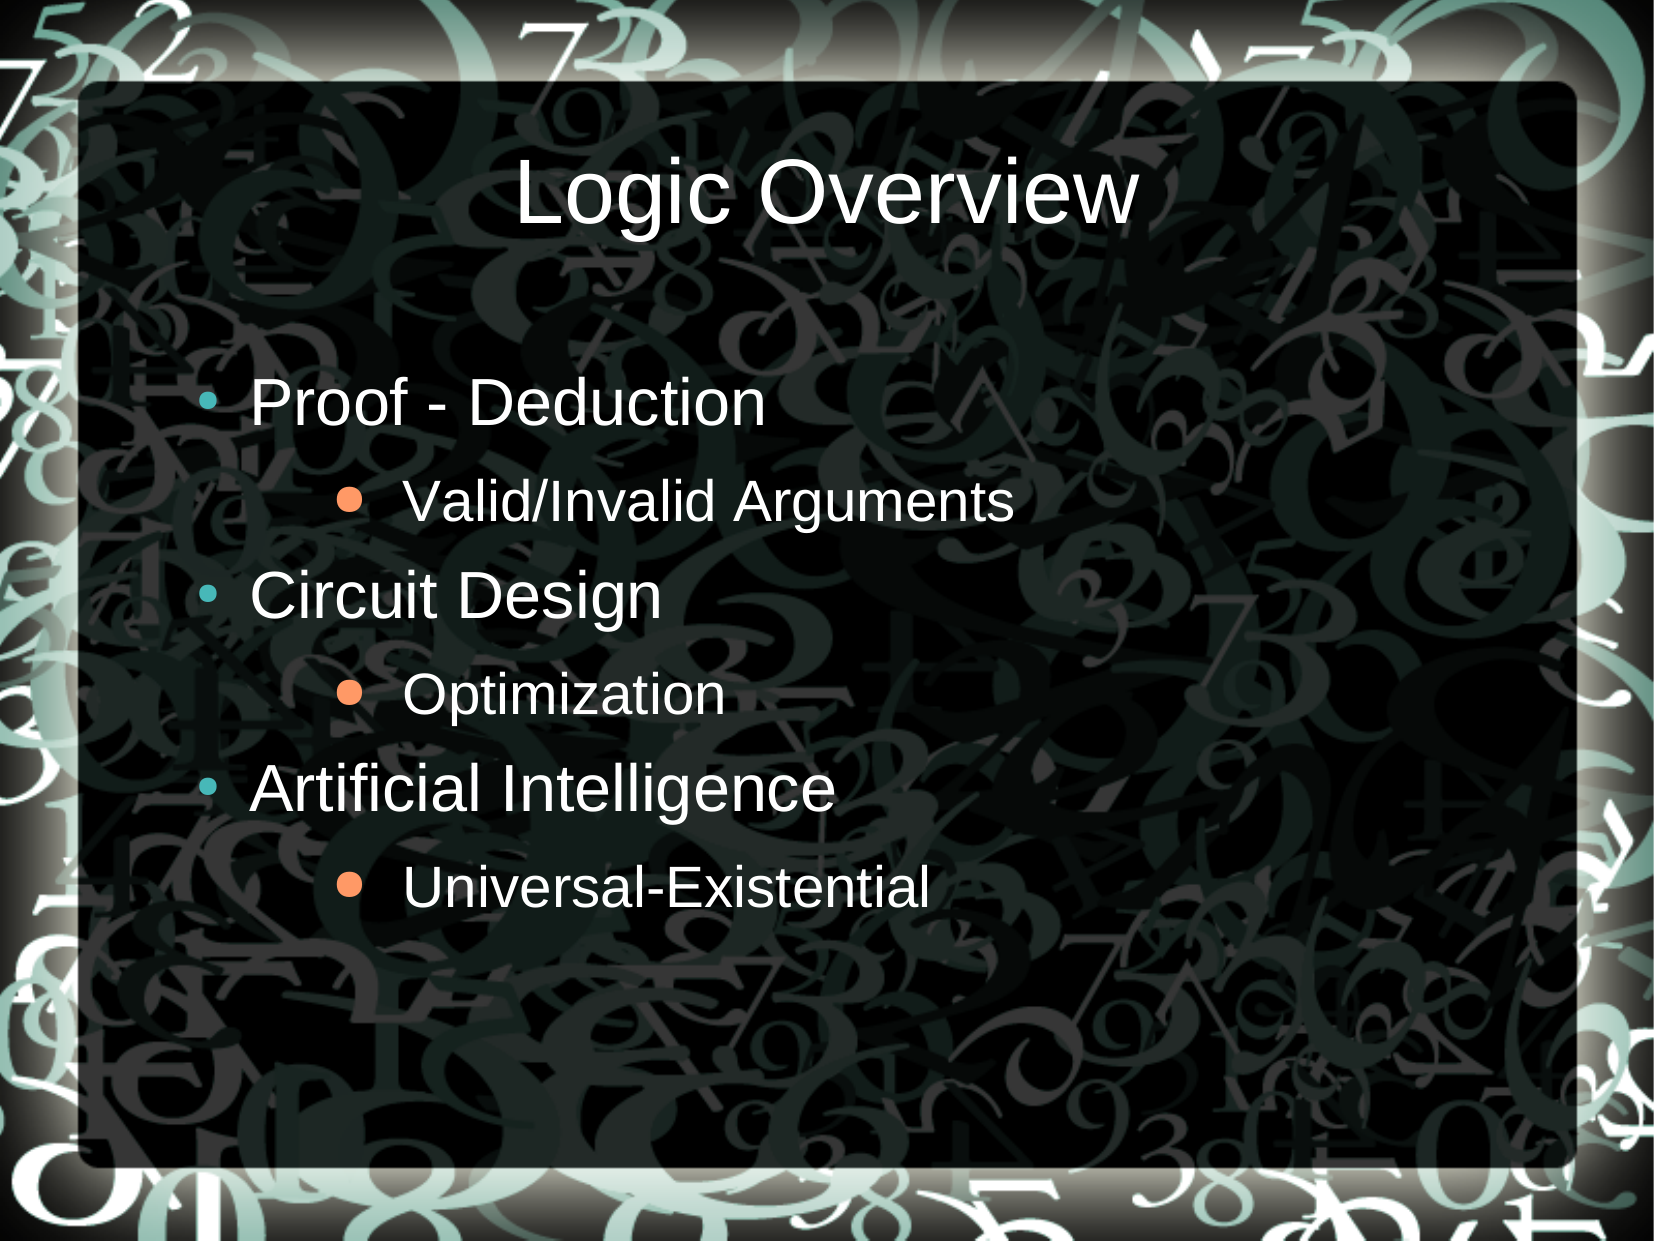

# Logic Overview
Proof - Deduction
Valid/Invalid Arguments
Circuit Design
Optimization
Artificial Intelligence
Universal-Existential